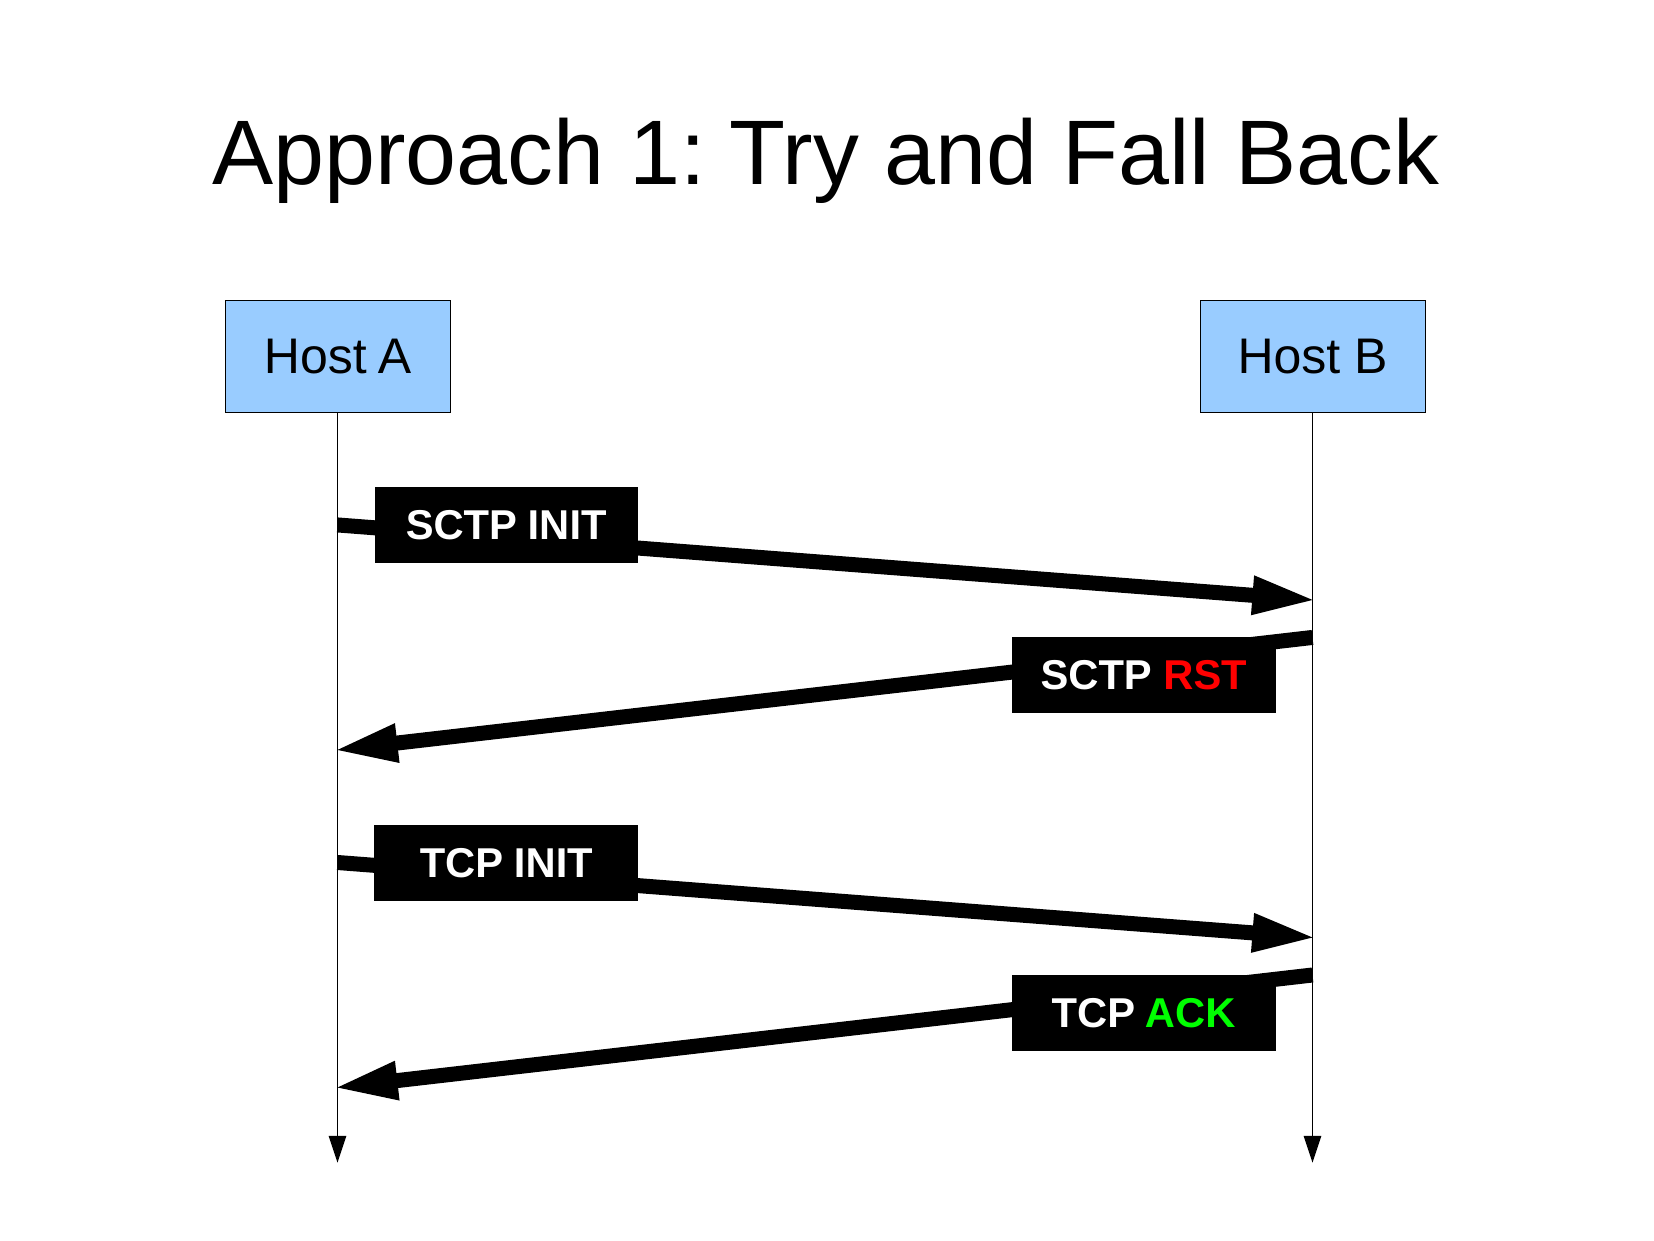

# Approach 1: Try and Fall Back
Host A
Host B
SCTP INIT
SCTP RST
TCP INIT
TCP ACK